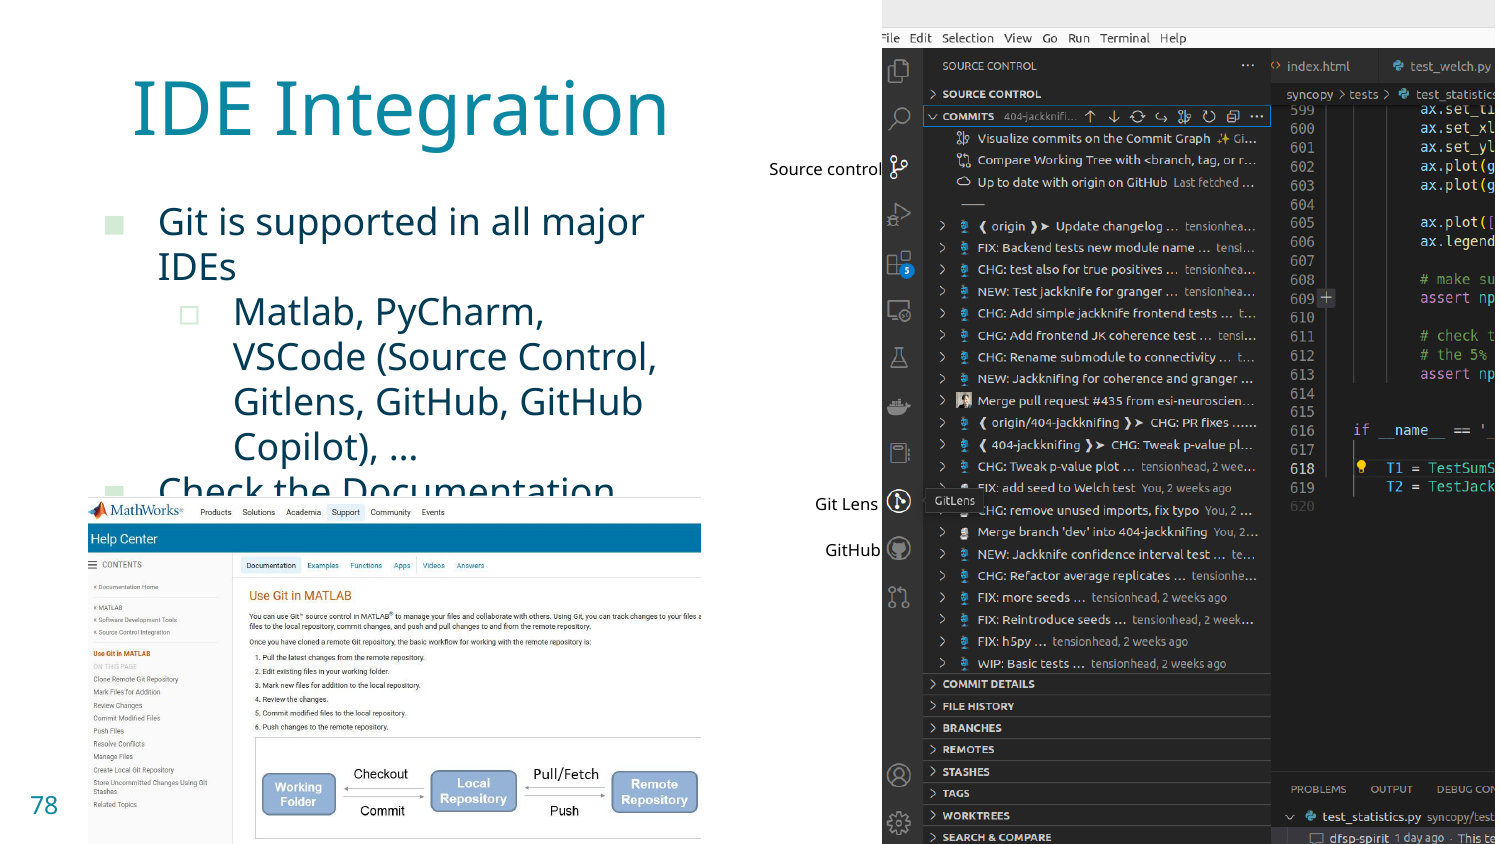

# IDE Integration
Source control
Git is supported in all major IDEs
Matlab, PyCharm, VSCode (Source Control, Gitlens, GitHub, GitHub Copilot), …
Check the Documentation and PLugins for your IDE
Git Lens
GitHub
Image Credit: My own work (Tim Schäfer)